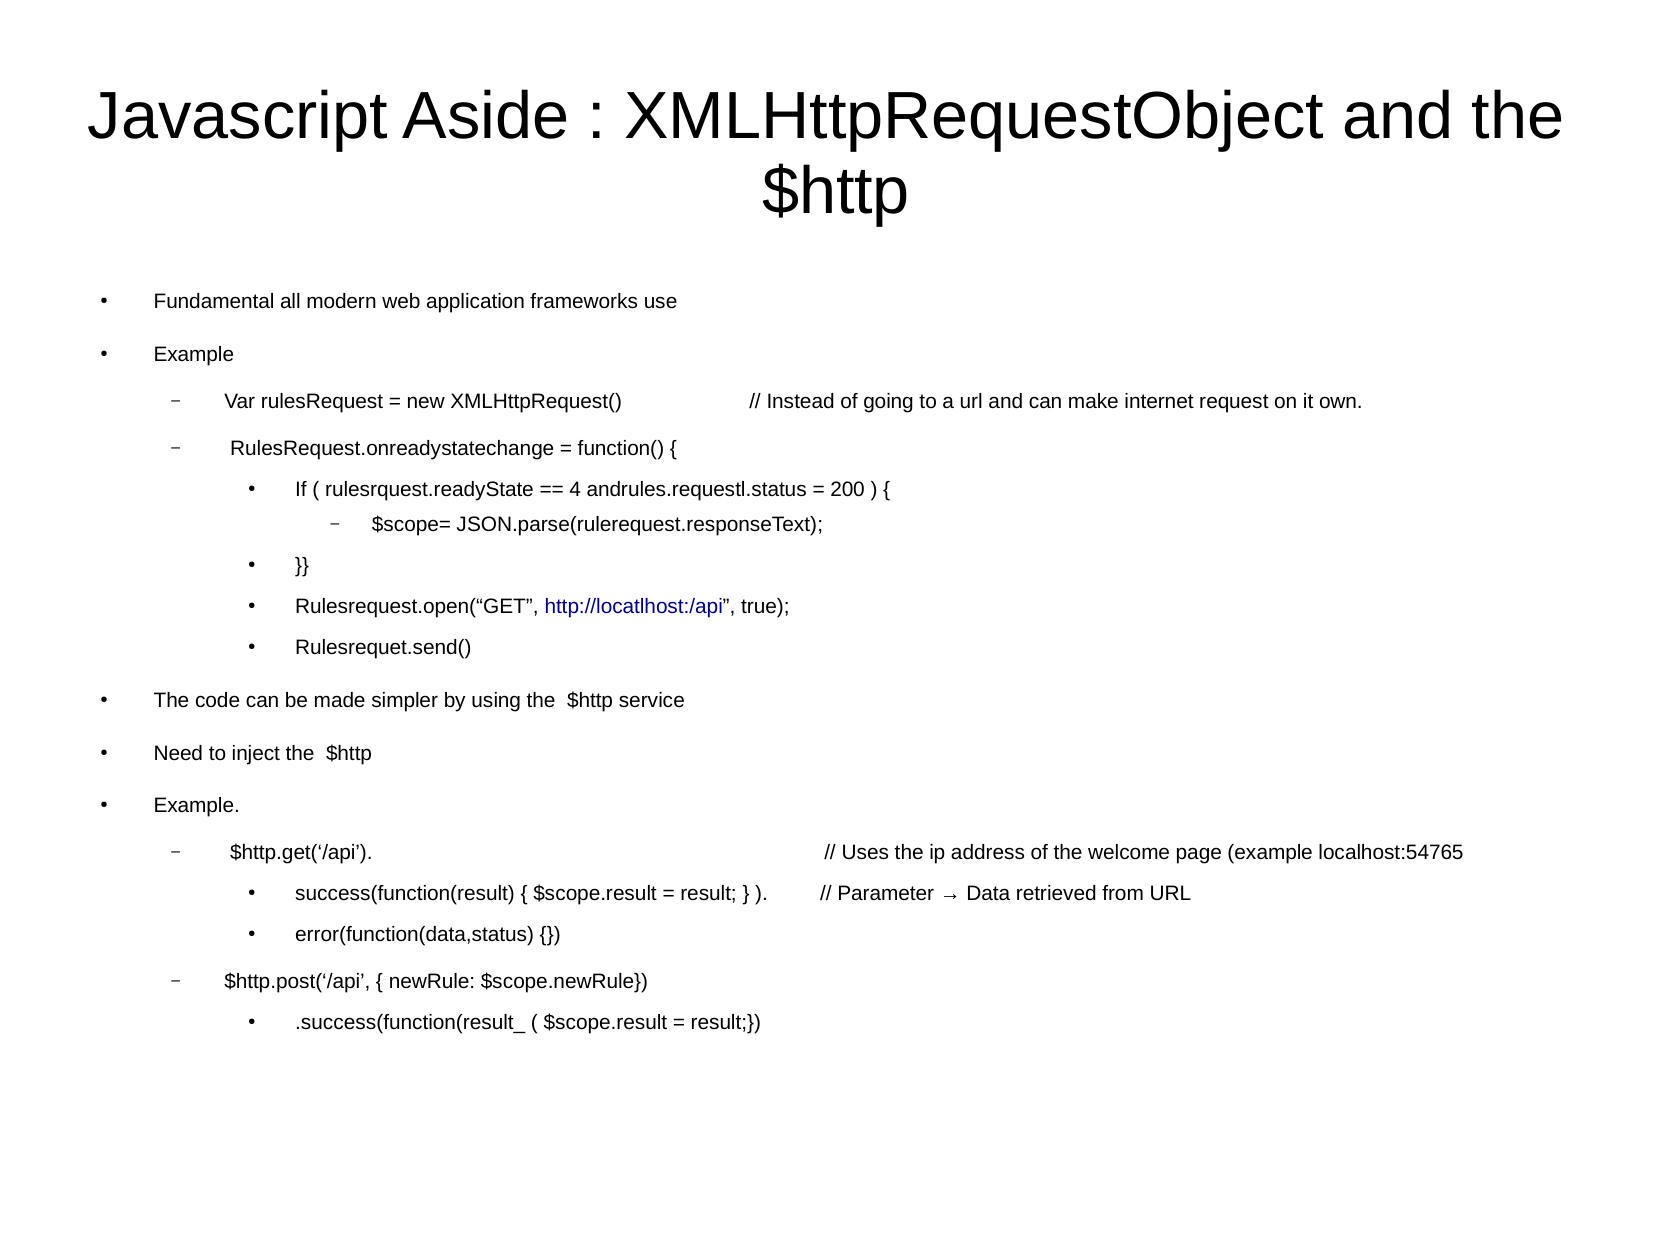

# Javascript Aside : XMLHttpRequestObject and the $http
Fundamental all modern web application frameworks use
Example
Var rulesRequest = new XMLHttpRequest()		// Instead of going to a url and can make internet request on it own.
 RulesRequest.onreadystatechange = function() {
If ( rulesrquest.readyState == 4 andrules.requestl.status = 200 ) {
 $scope= JSON.parse(rulerequest.responseText);
}}
Rulesrequest.open(“GET”, http://locatlhost:/api”, true);
Rulesrequet.send()
The code can be made simpler by using the $http service
Need to inject the $http
Example.
 $http.get(‘/api’).							// Uses the ip address of the welcome page (example localhost:54765
success(function(result) { $scope.result = result; } ).	// Parameter → Data retrieved from URL
error(function(data,status) {})
$http.post(‘/api’, { newRule: $scope.newRule})
.success(function(result_ ( $scope.result = result;})